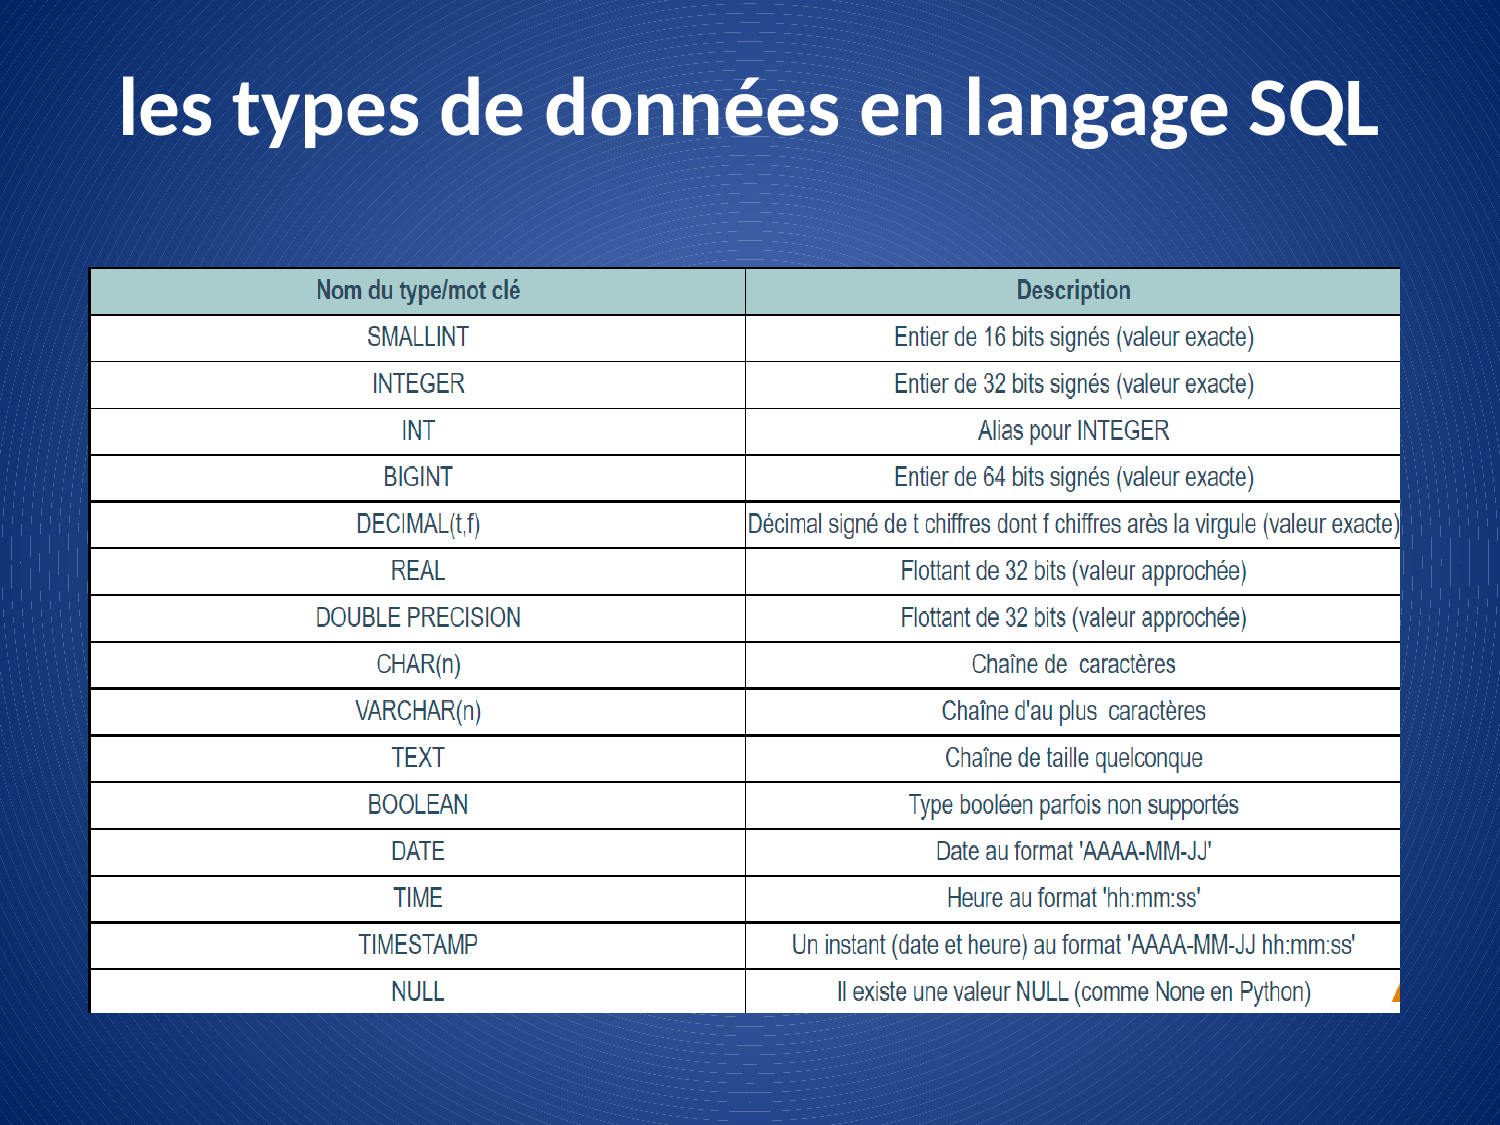

# les types de données en langage SQL